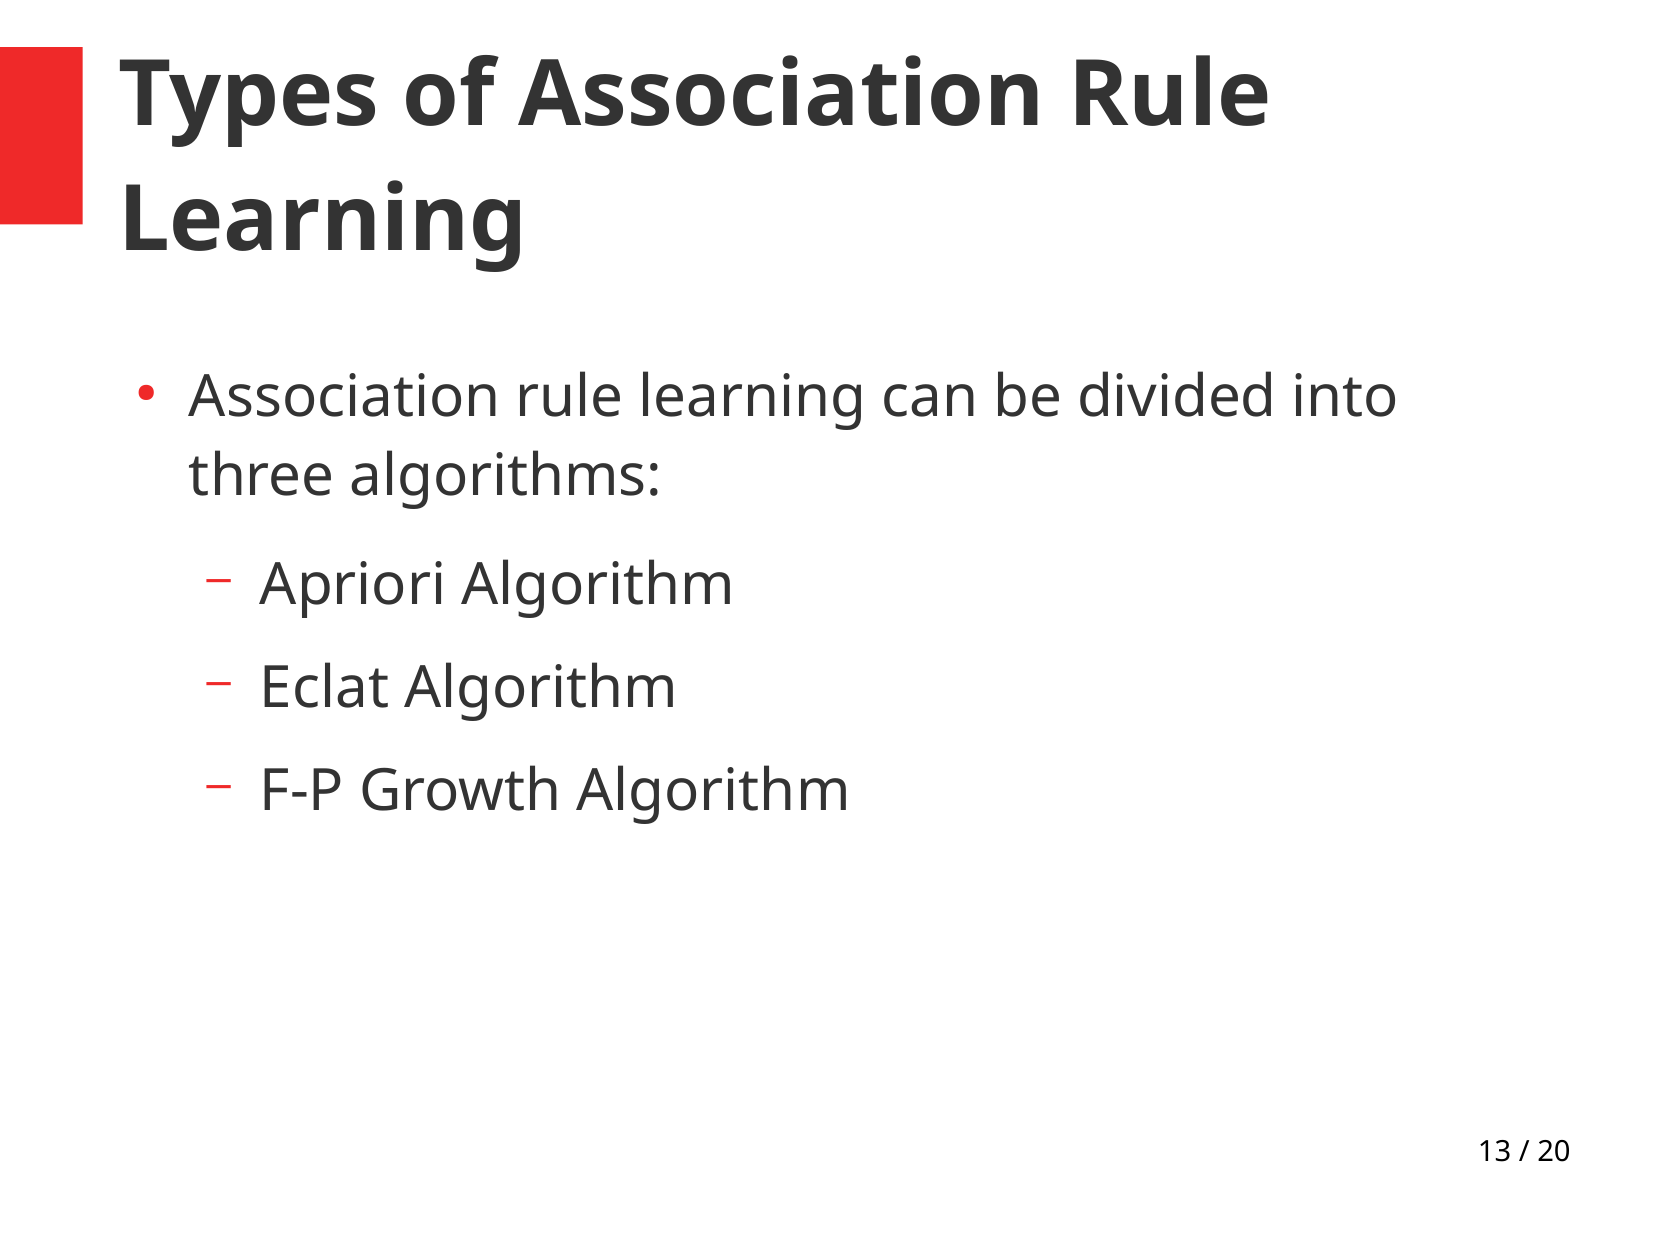

# Types of Association Rule Learning
Association rule learning can be divided into three algorithms:
Apriori Algorithm
Eclat Algorithm
F-P Growth Algorithm
13